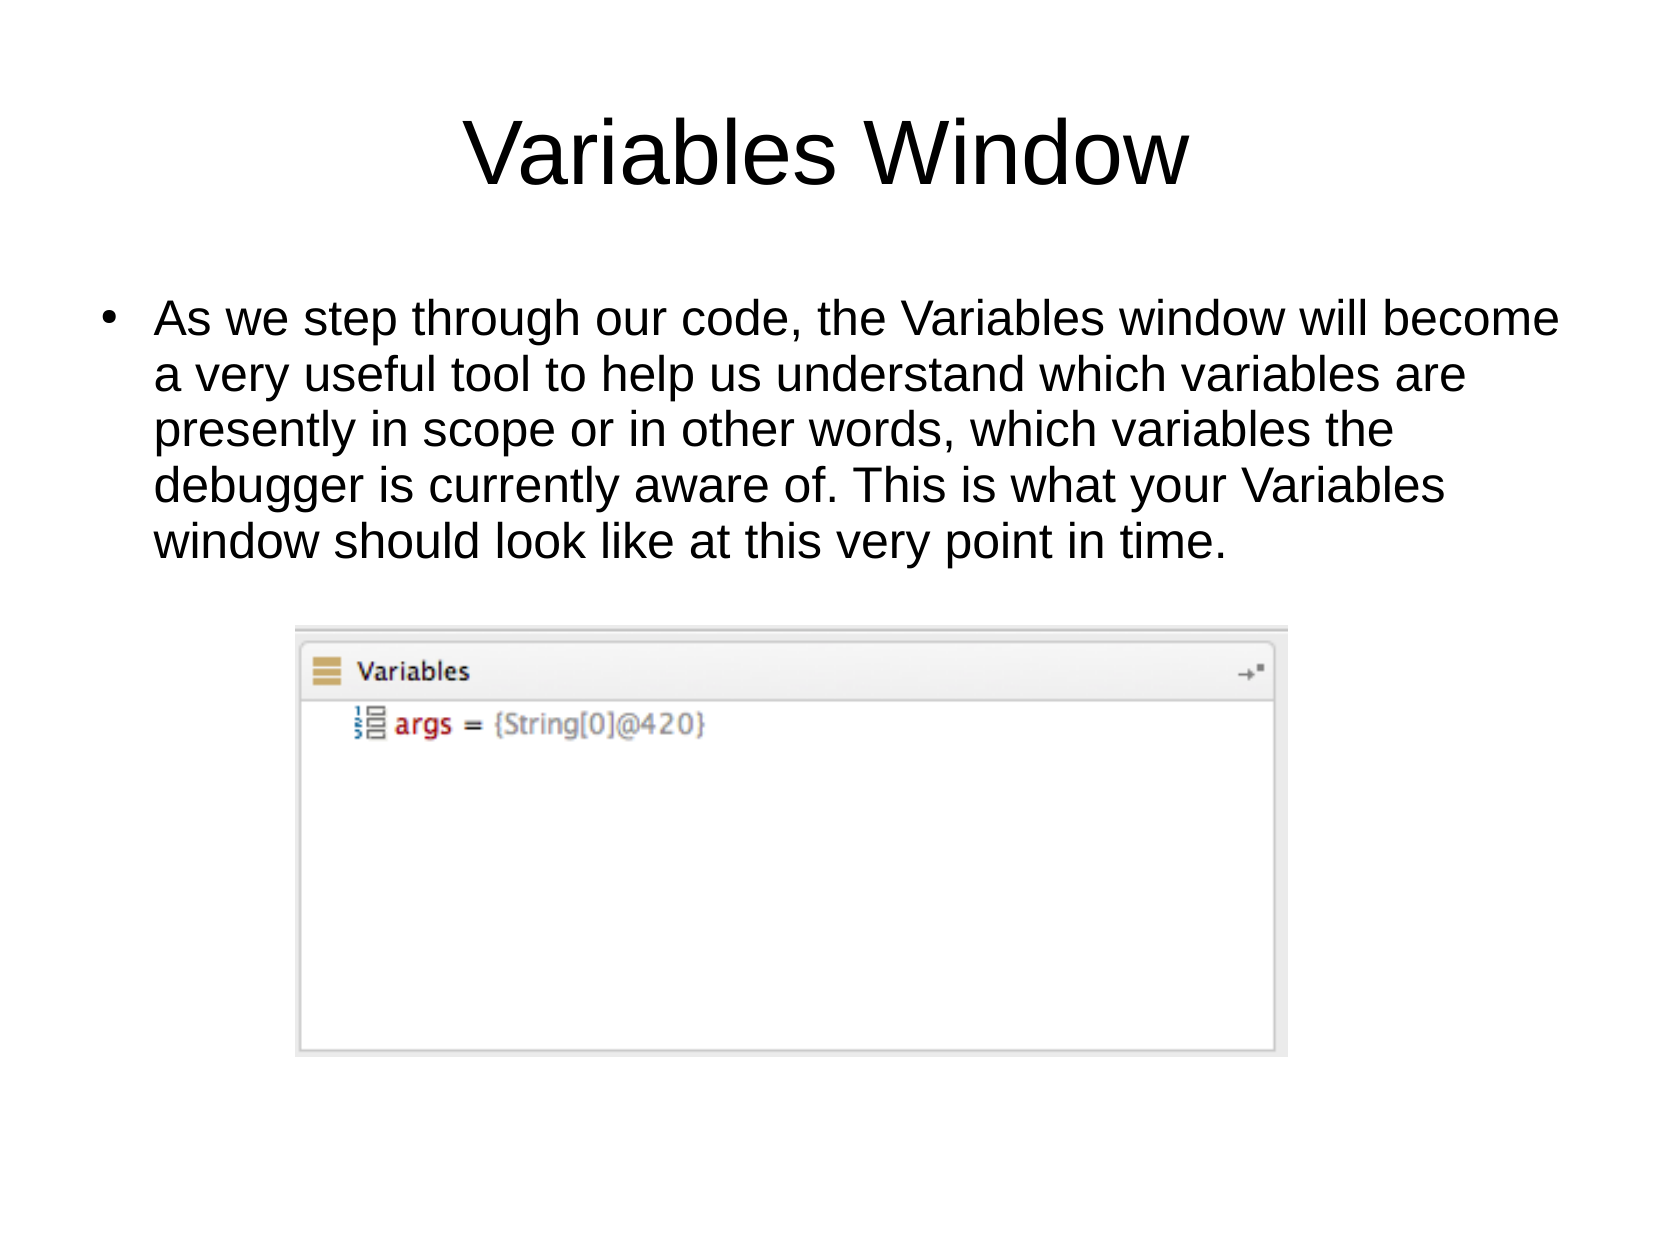

# Variables Window
As we step through our code, the Variables window will become a very useful tool to help us understand which variables are presently in scope or in other words, which variables the debugger is currently aware of. This is what your Variables window should look like at this very point in time.